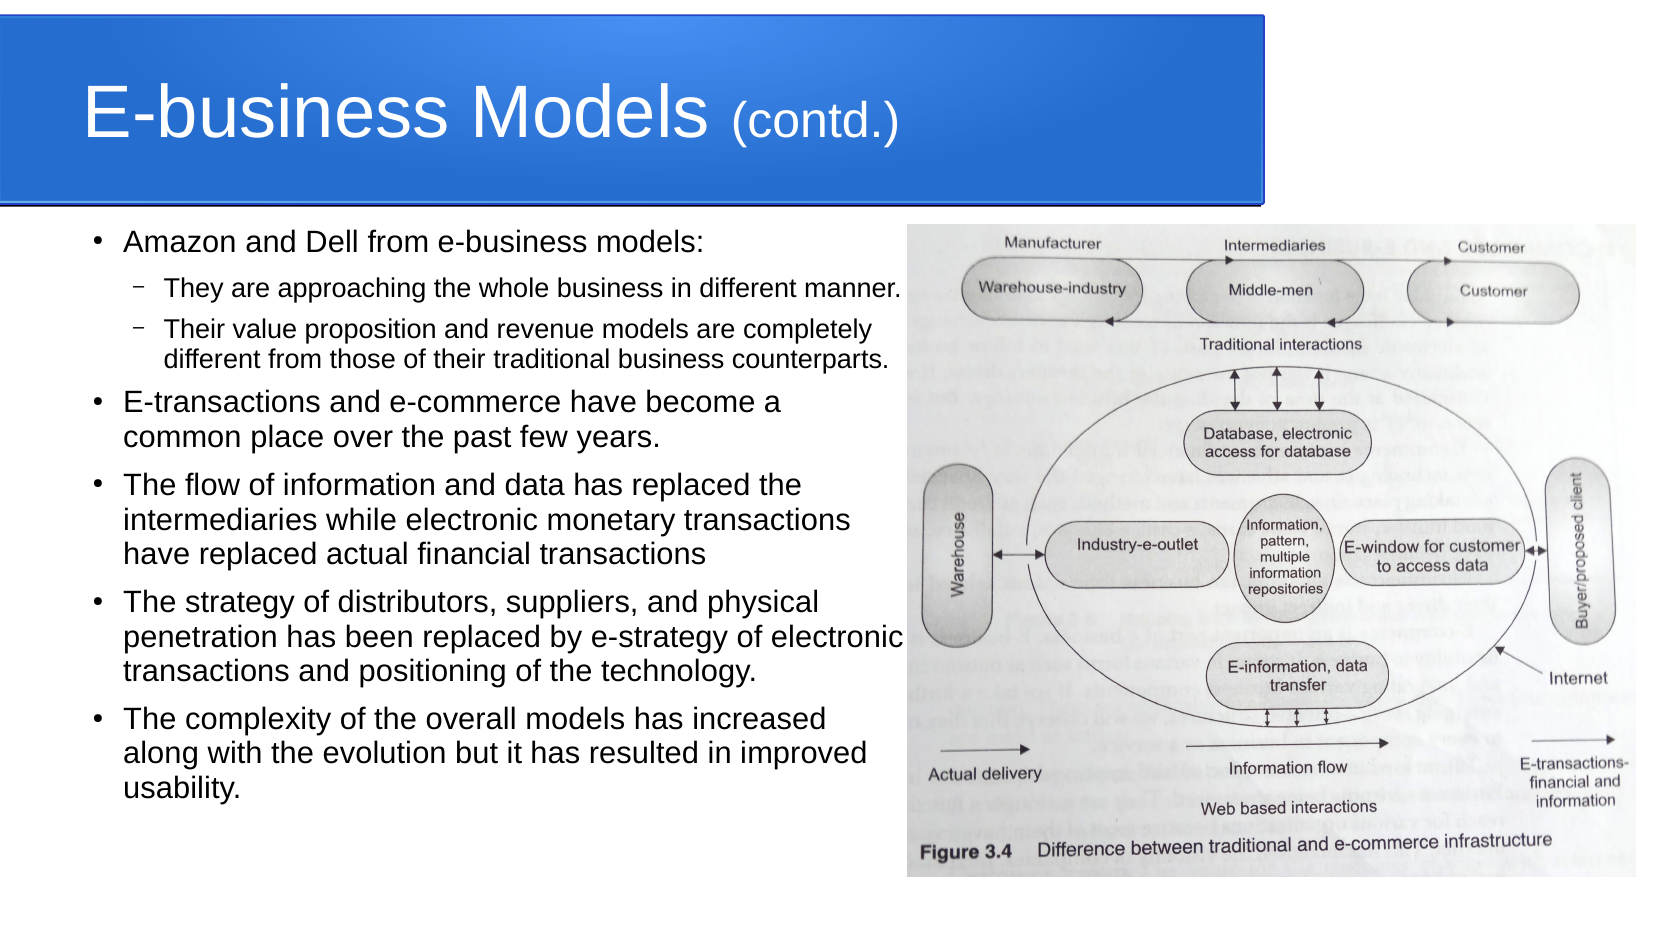

# E-business Models (contd.)
Amazon and Dell from e-business models:
They are approaching the whole business in different manner.
Their value proposition and revenue models are completely different from those of their traditional business counterparts.
E-transactions and e-commerce have become a common place over the past few years.
The flow of information and data has replaced the intermediaries while electronic monetary transactions have replaced actual financial transactions
The strategy of distributors, suppliers, and physical penetration has been replaced by e-strategy of electronic transactions and positioning of the technology.
The complexity of the overall models has increased along with the evolution but it has resulted in improved usability.